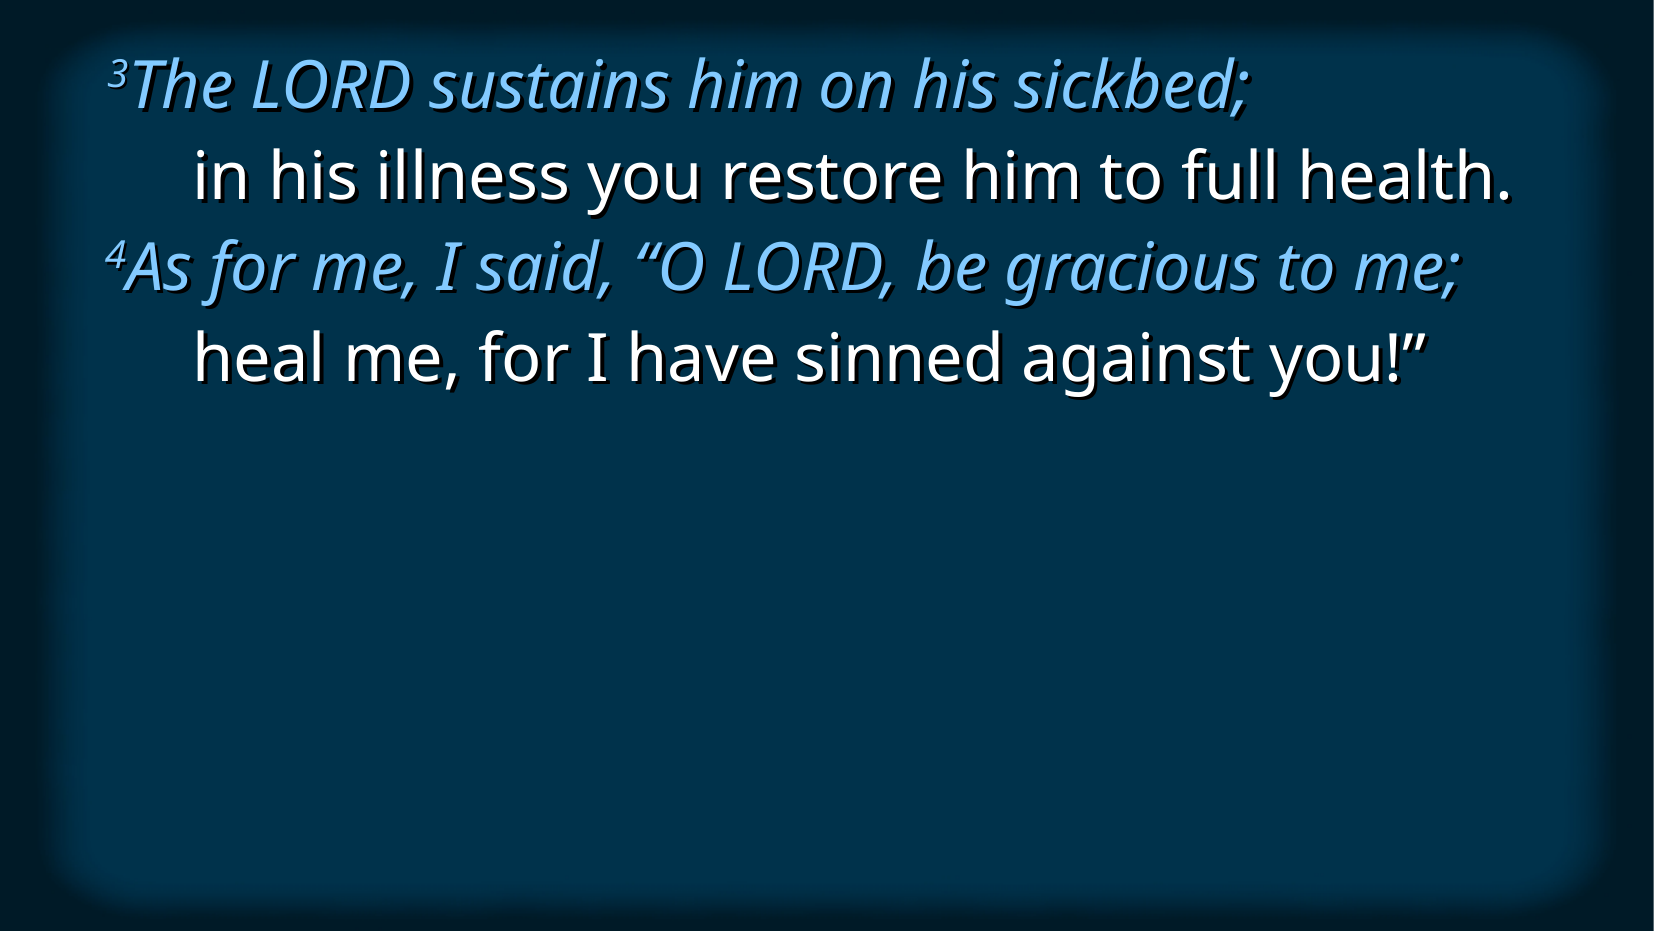

3The LORD sustains him on his sickbed;
 in his illness you restore him to full health.
4As for me, I said, “O LORD, be gracious to me;
 heal me, for I have sinned against you!”